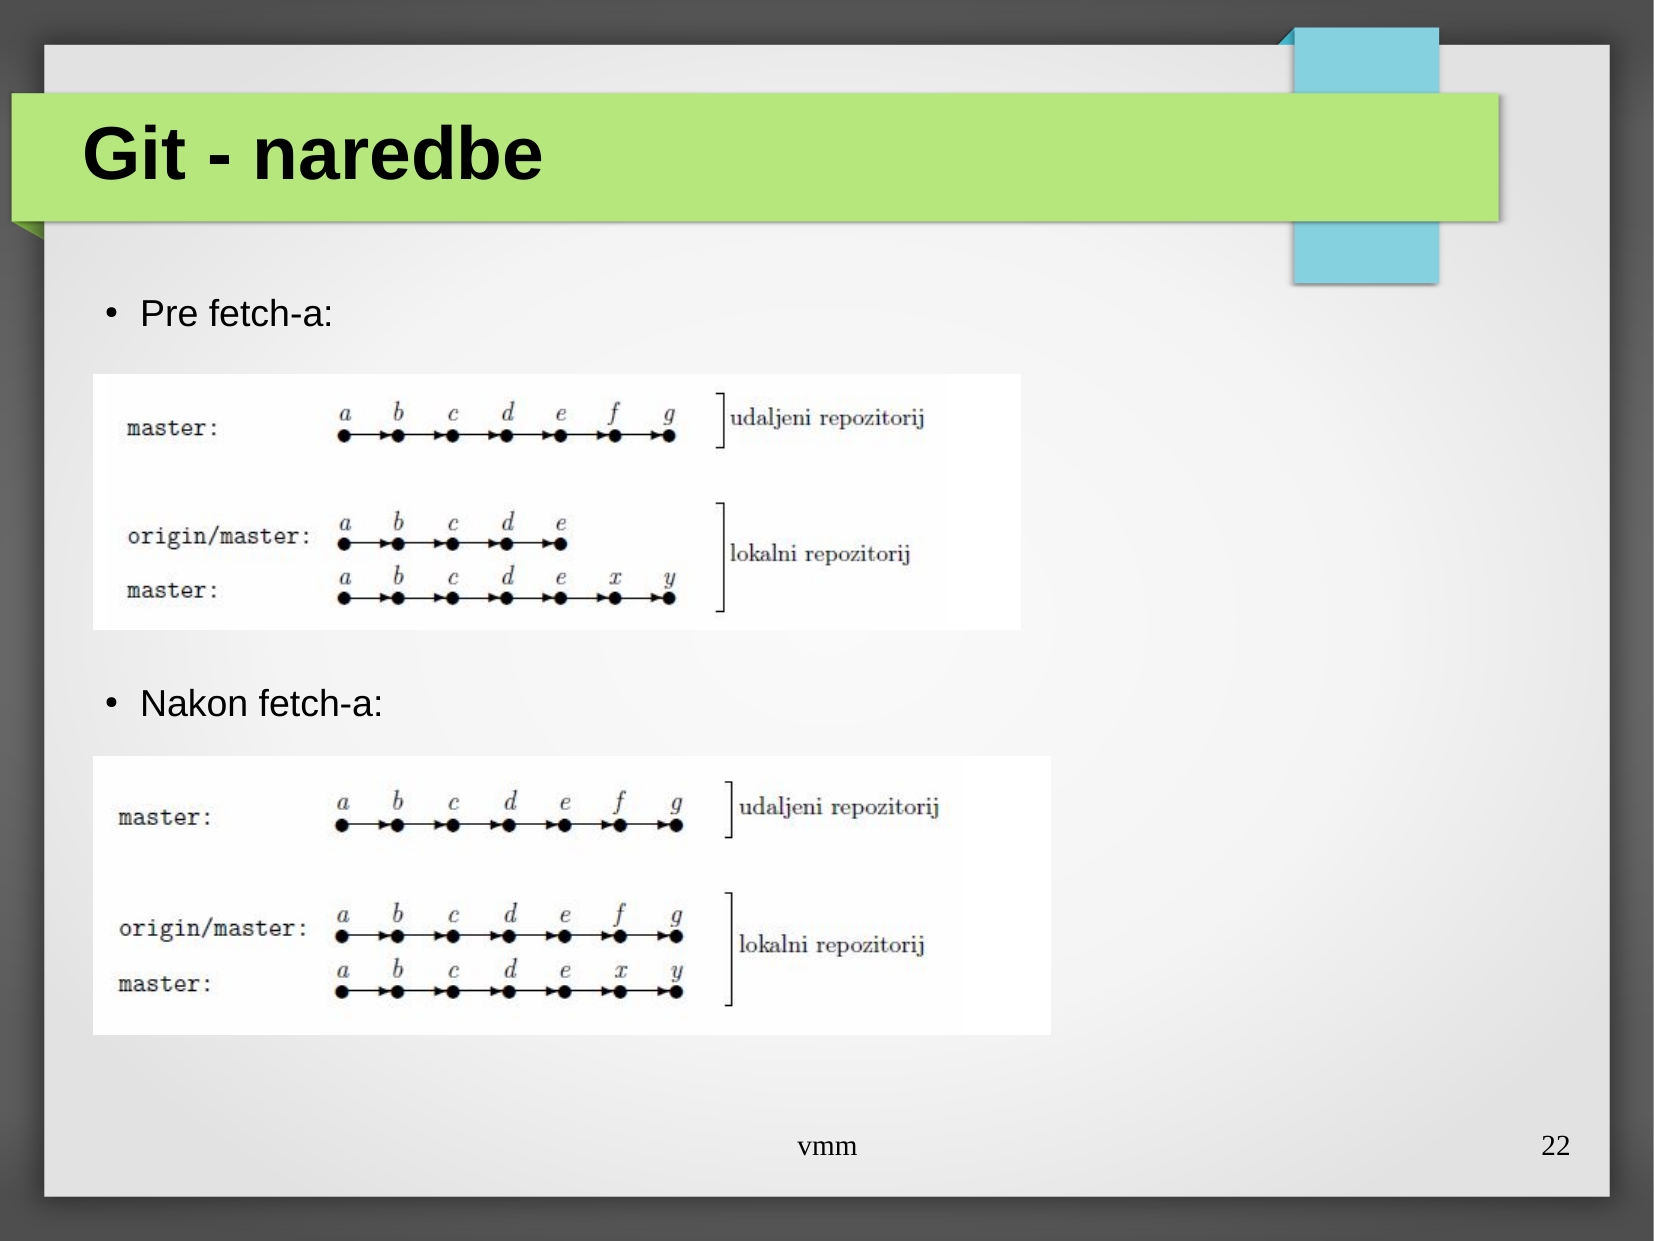

# Git - naredbe
Pre fetch-a:
Nakon fetch-a:
vmm
22